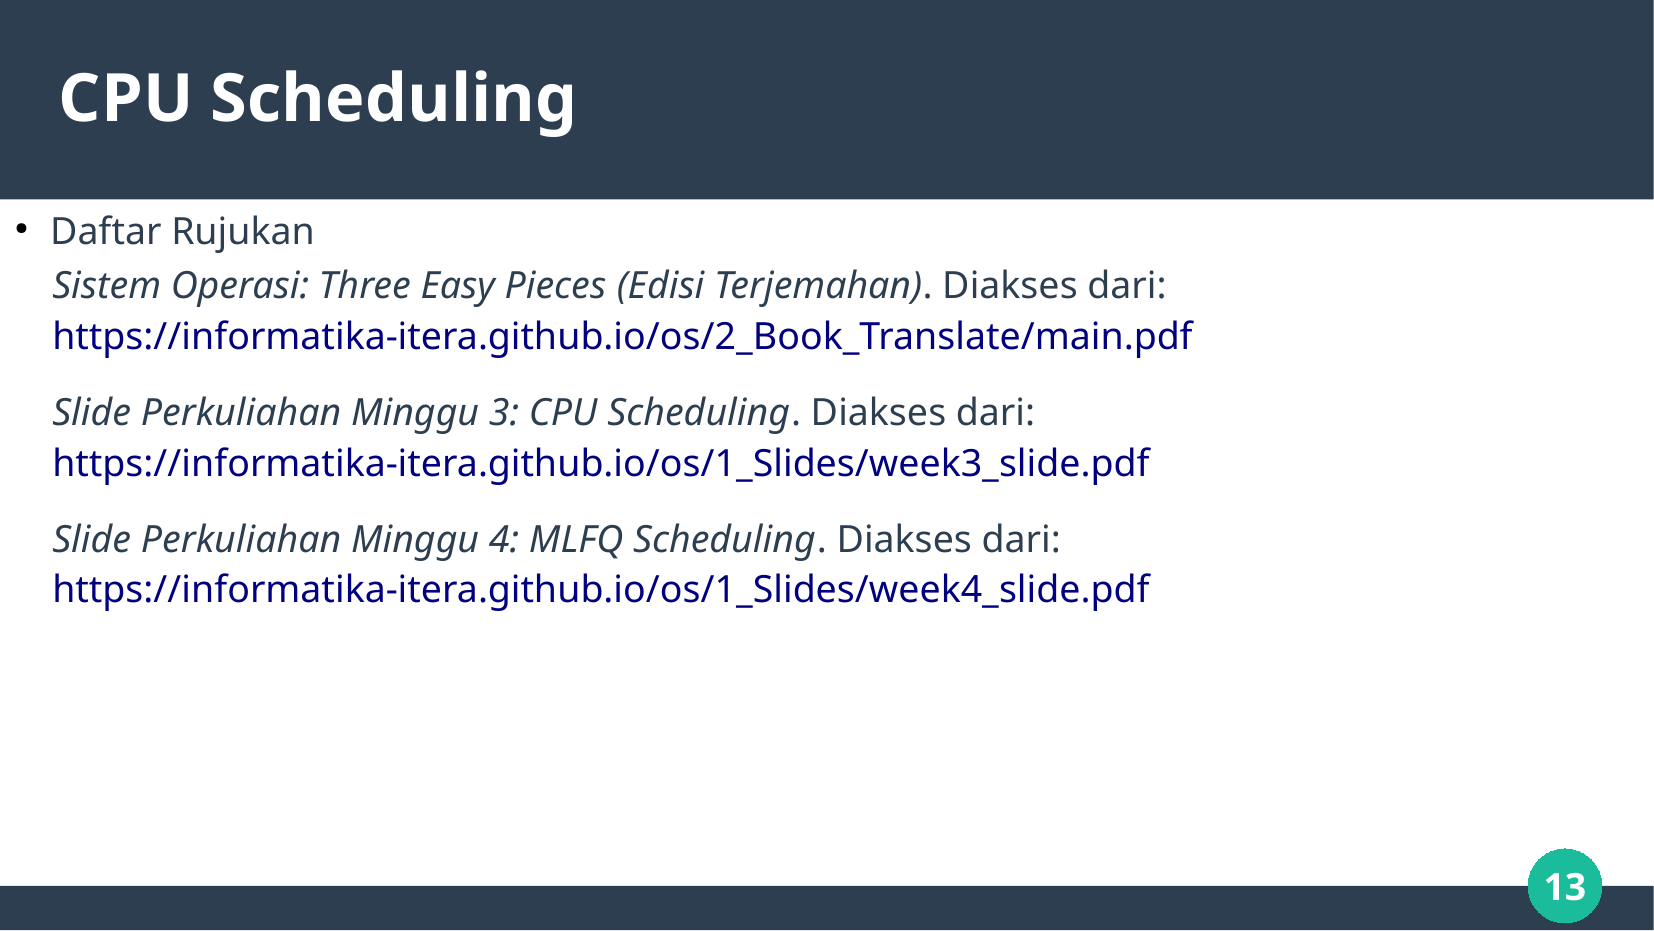

# CPU Scheduling
Daftar Rujukan
Sistem Operasi: Three Easy Pieces (Edisi Terjemahan). Diakses dari: https://informatika-itera.github.io/os/2_Book_Translate/main.pdf
Slide Perkuliahan Minggu 3: CPU Scheduling. Diakses dari: https://informatika-itera.github.io/os/1_Slides/week3_slide.pdf
Slide Perkuliahan Minggu 4: MLFQ Scheduling. Diakses dari: https://informatika-itera.github.io/os/1_Slides/week4_slide.pdf
13